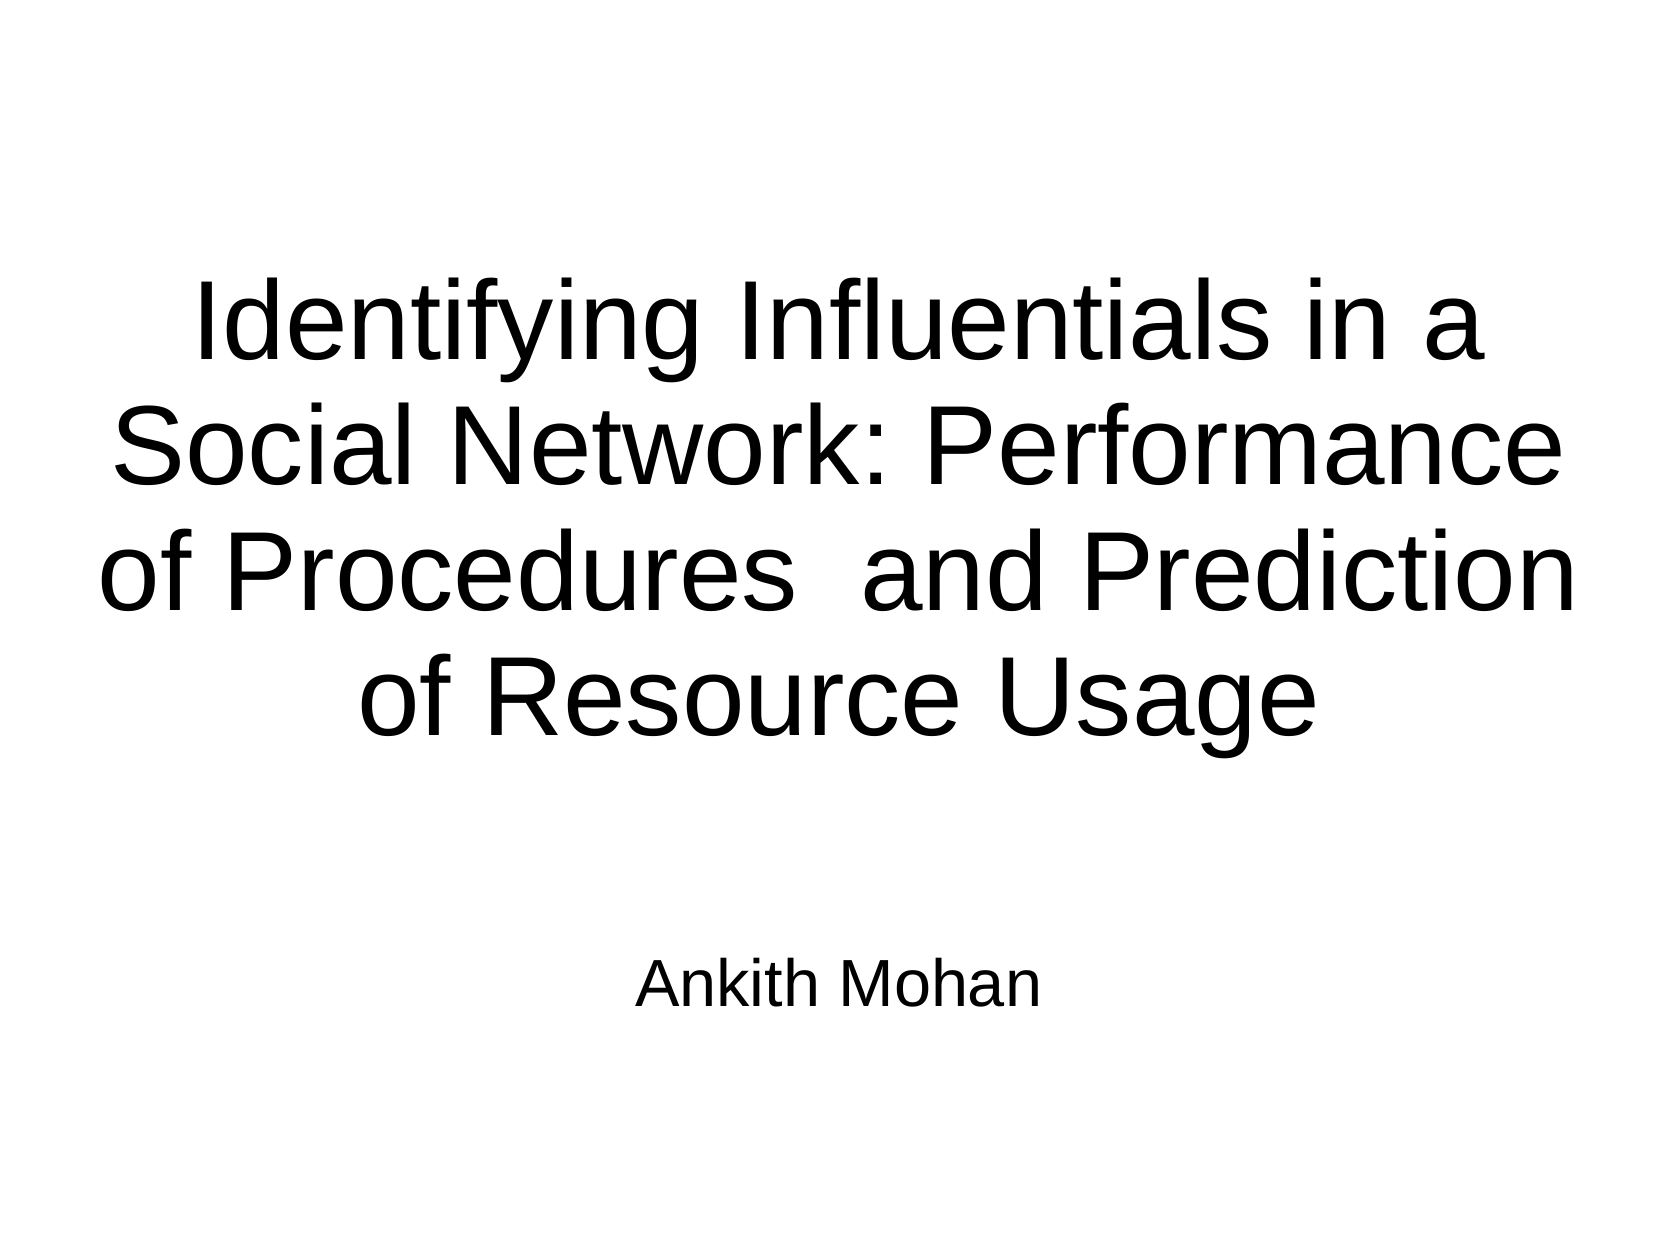

# Identifying Influentials in a Social Network: Performance of Procedures and Prediction of Resource Usage
Ankith Mohan